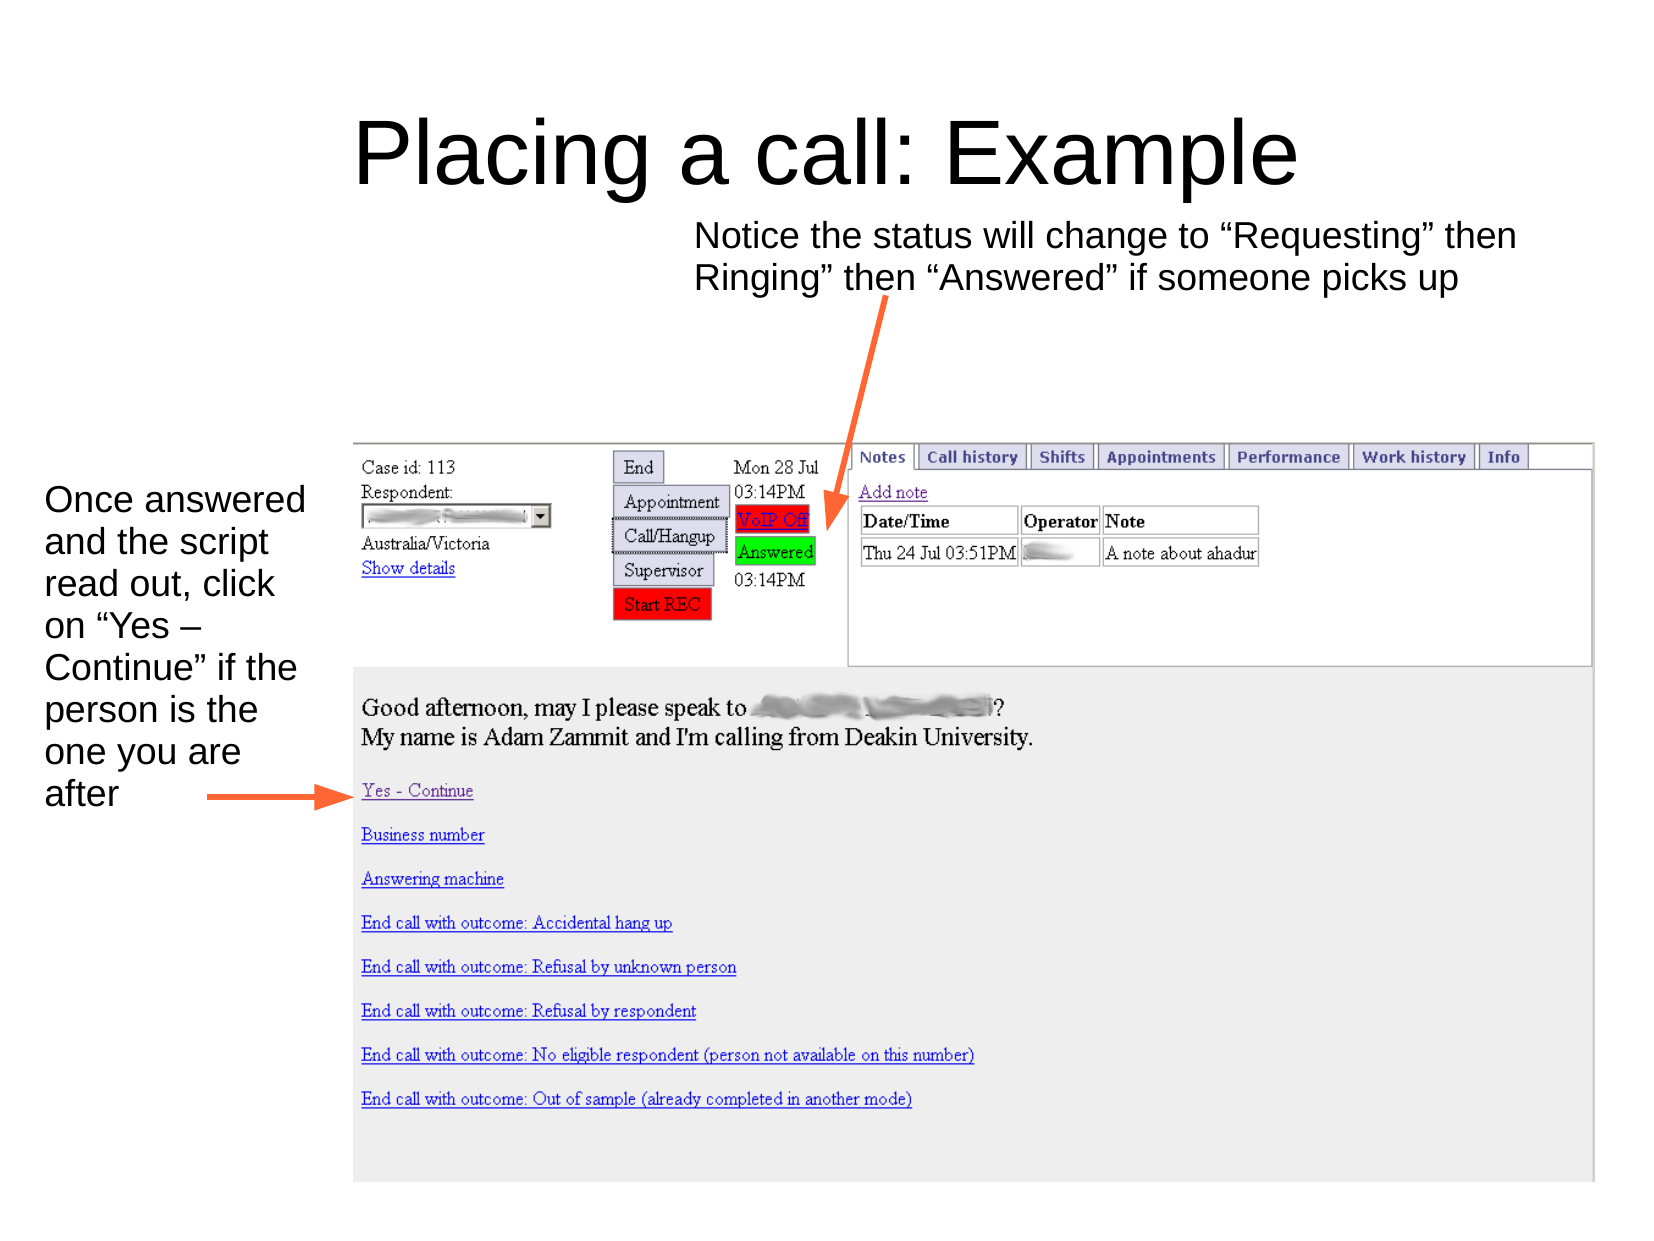

# Placing a call: Example
Notice the status will change to “Requesting” then
Ringing” then “Answered” if someone picks up
Once answered and the script read out, click on “Yes – Continue” if the person is the one you are after